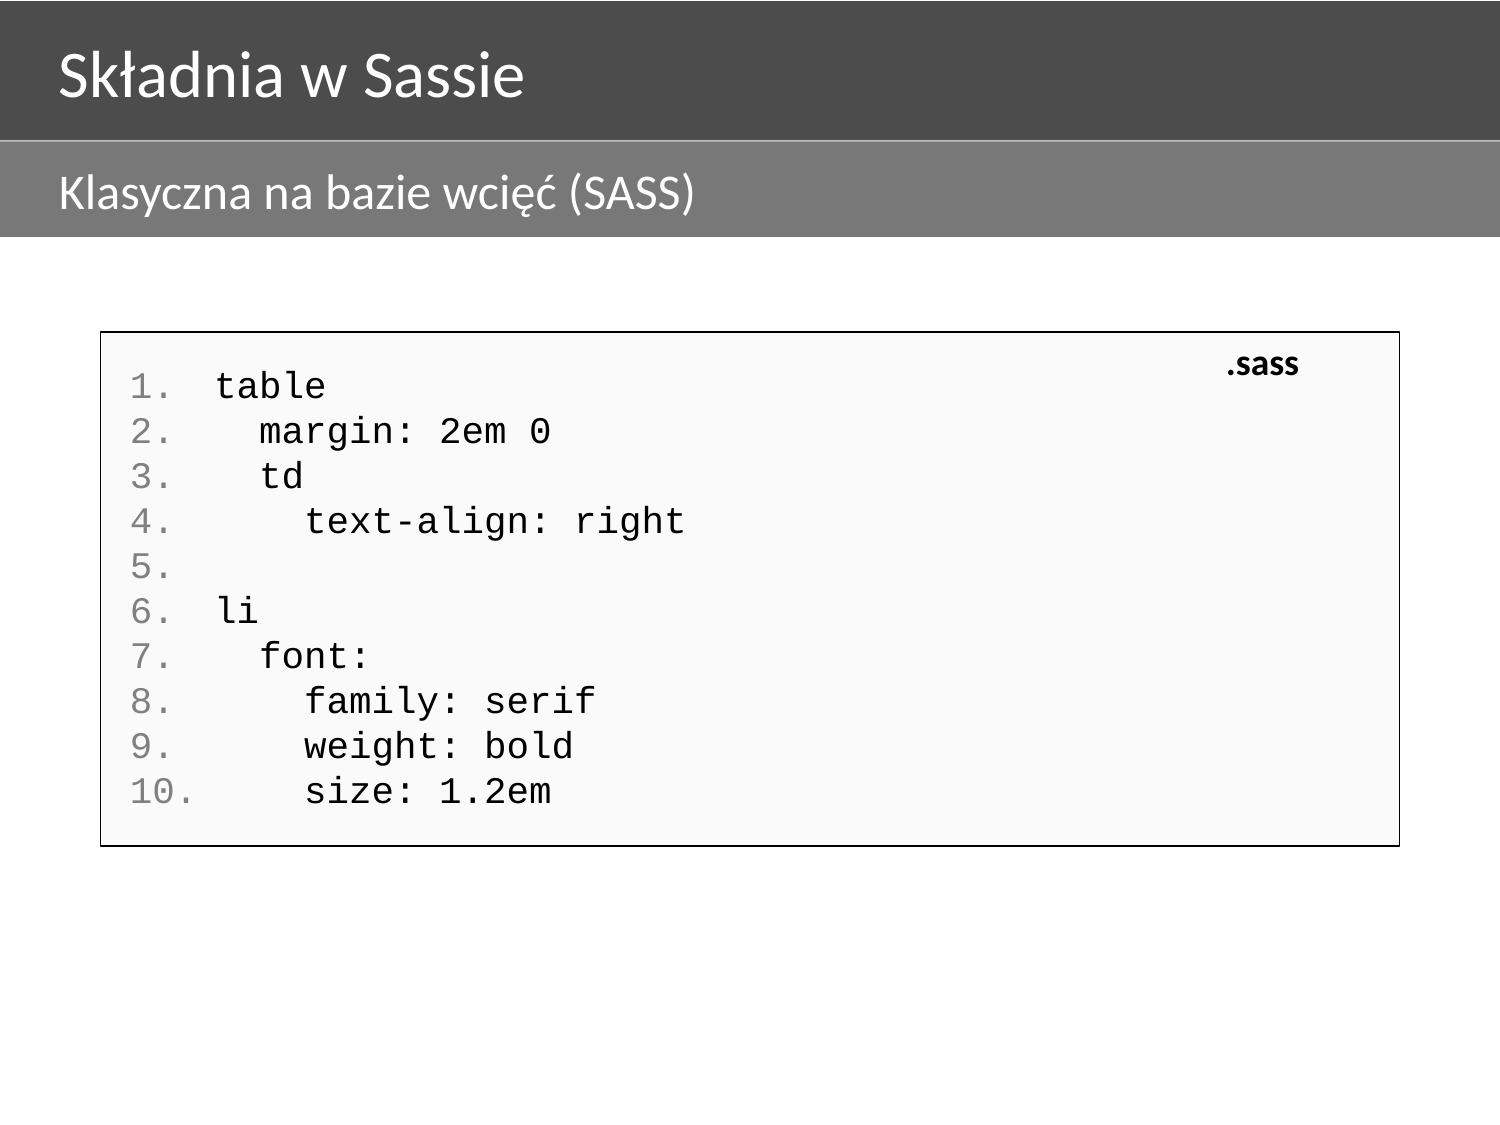

Składnia w Sassie
Klasyczna na bazie wcięć (SASS)
.sass
table
 margin: 2em 0
 td
 text-align: right
li
 font:
 family: serif
 weight: bold
 size: 1.2em